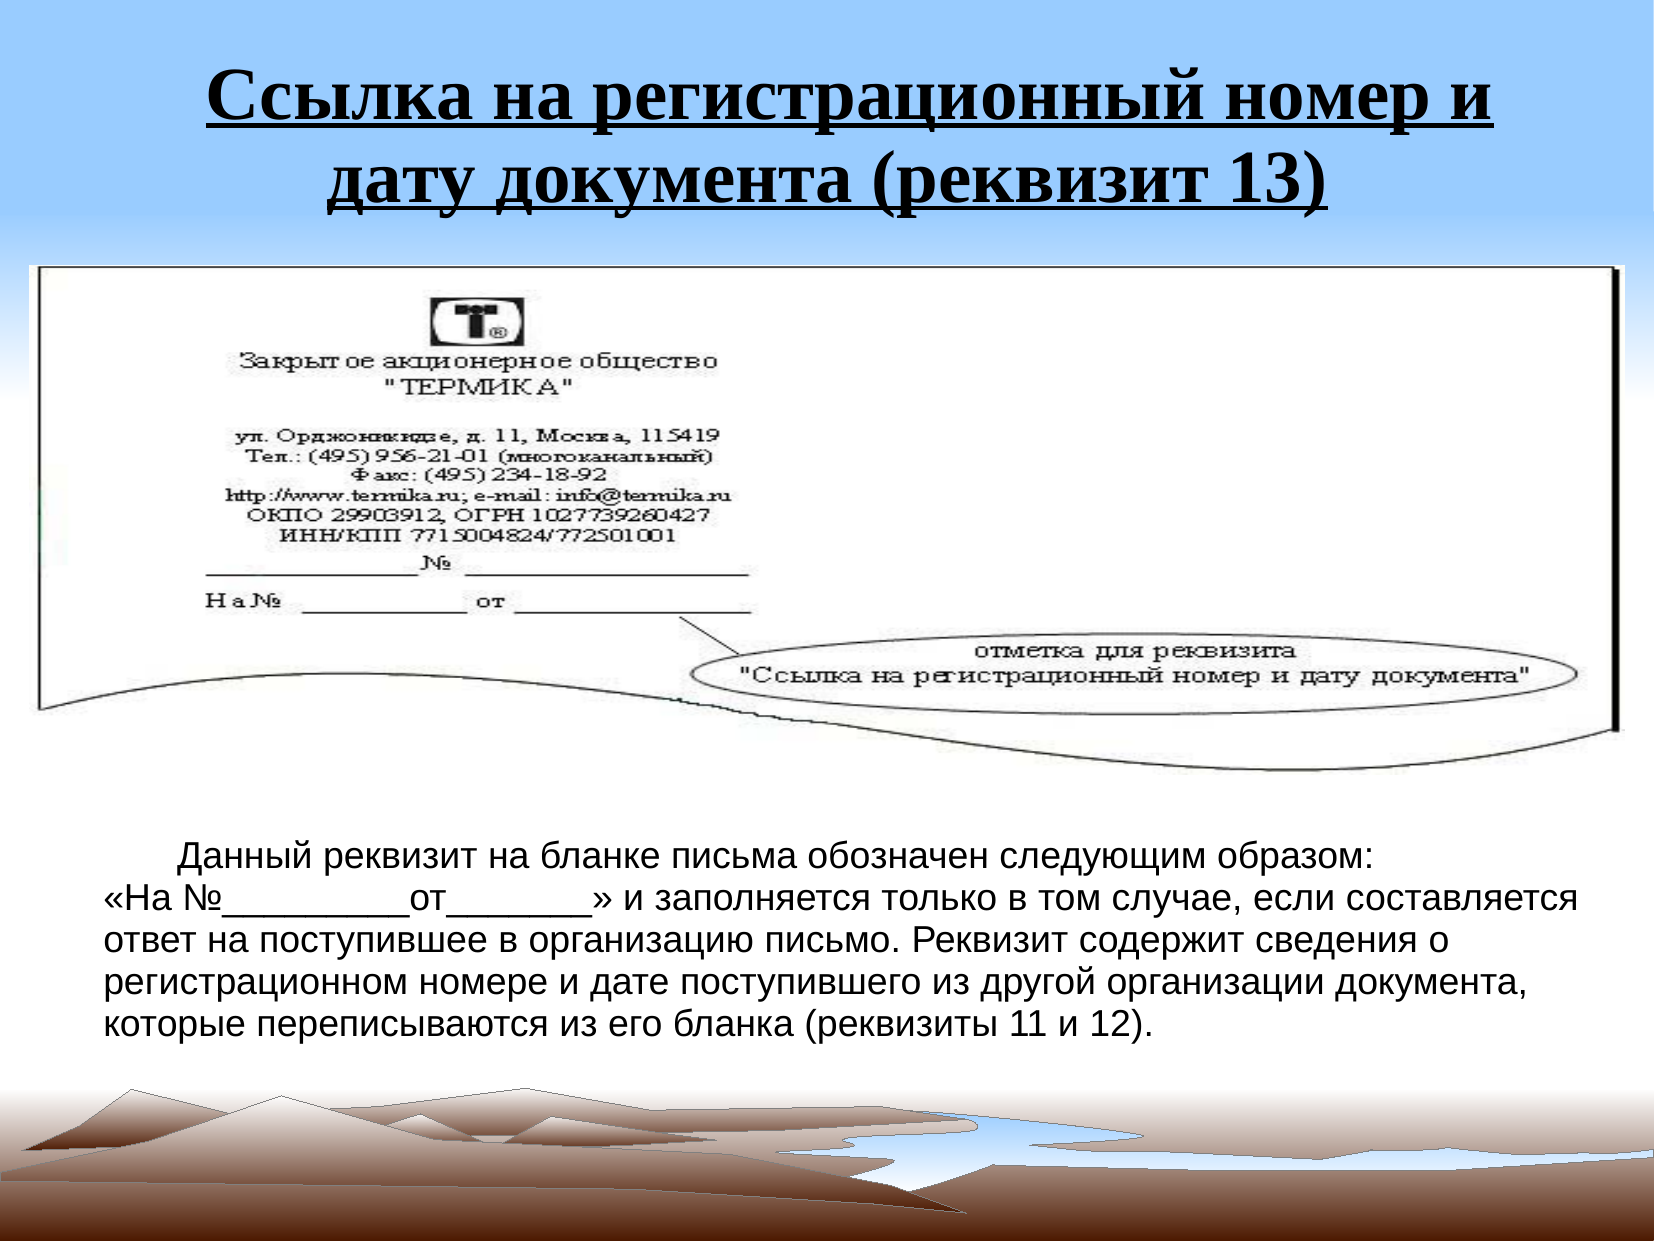

# Ссылка на регистрационный номер и дату документа (реквизит 13)
	Данный реквизит на бланке письма обозначен следующим образом:
«На №_________от_______» и заполняется только в том случае, если составляется ответ на поступившее в организацию письмо. Реквизит содержит сведения о регистрационном номере и дате поступившего из другой организации документа, которые переписываются из его бланка (реквизиты 11 и 12).